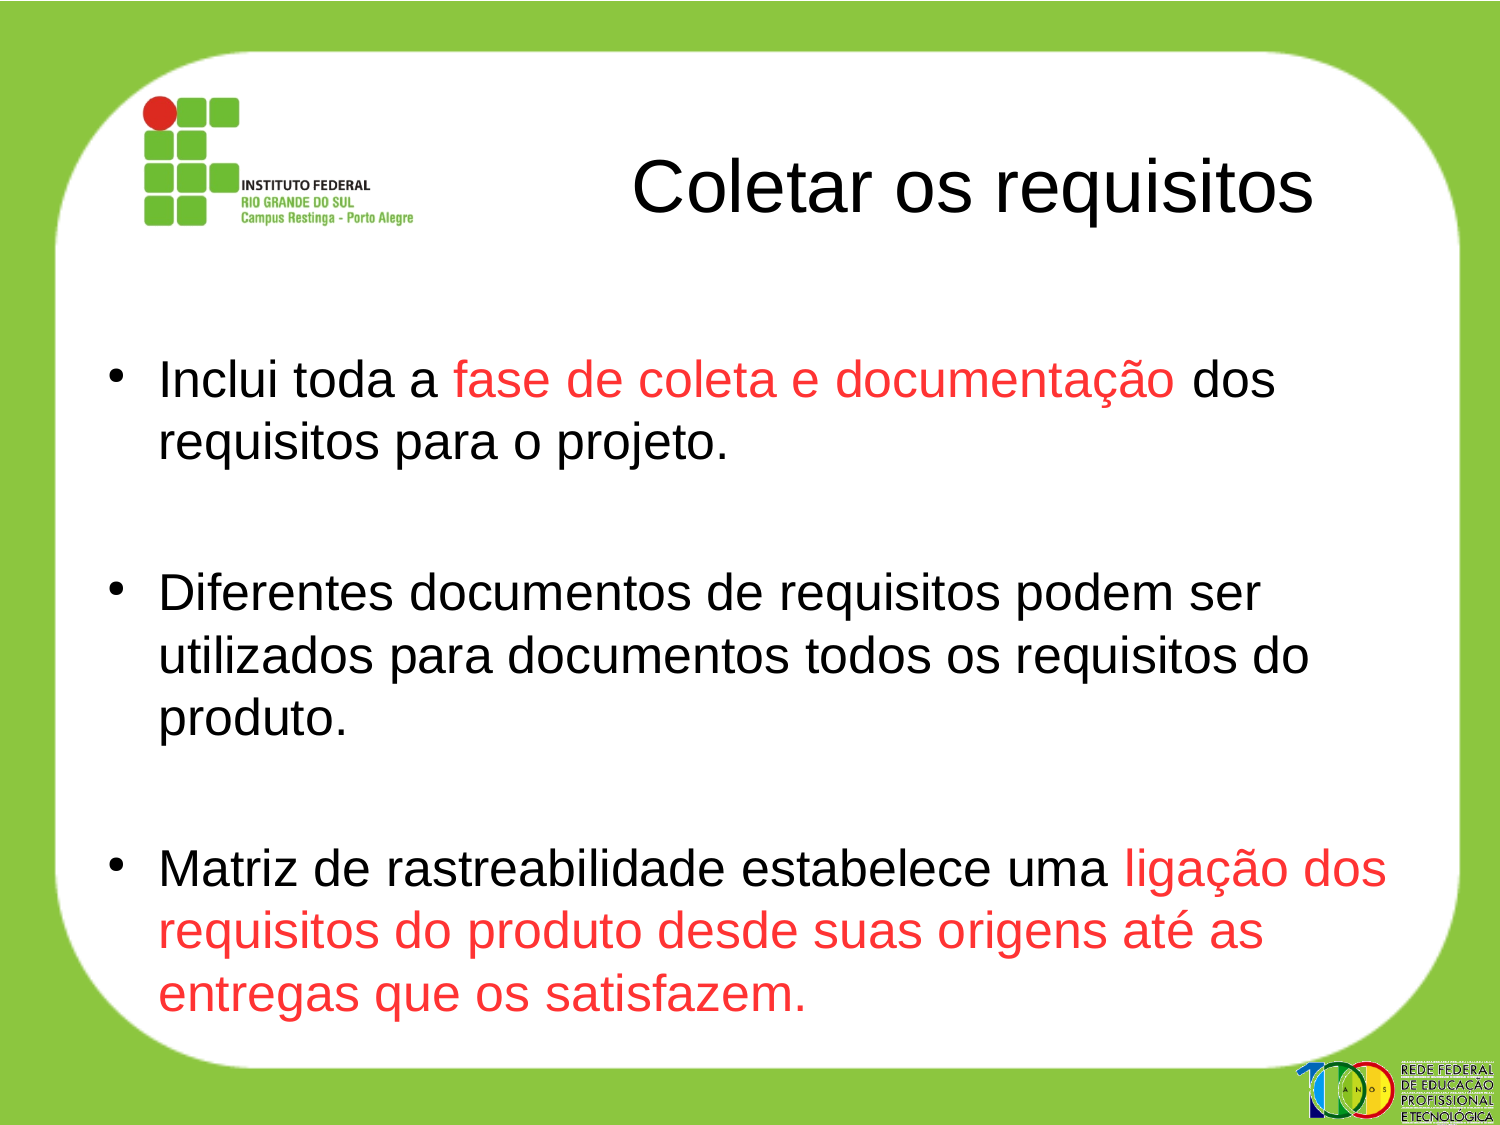

# Coletar os requisitos
Inclui toda a fase de coleta e documentação dos requisitos para o projeto.
Diferentes documentos de requisitos podem ser utilizados para documentos todos os requisitos do produto.
Matriz de rastreabilidade estabelece uma ligação dos requisitos do produto desde suas origens até as entregas que os satisfazem.